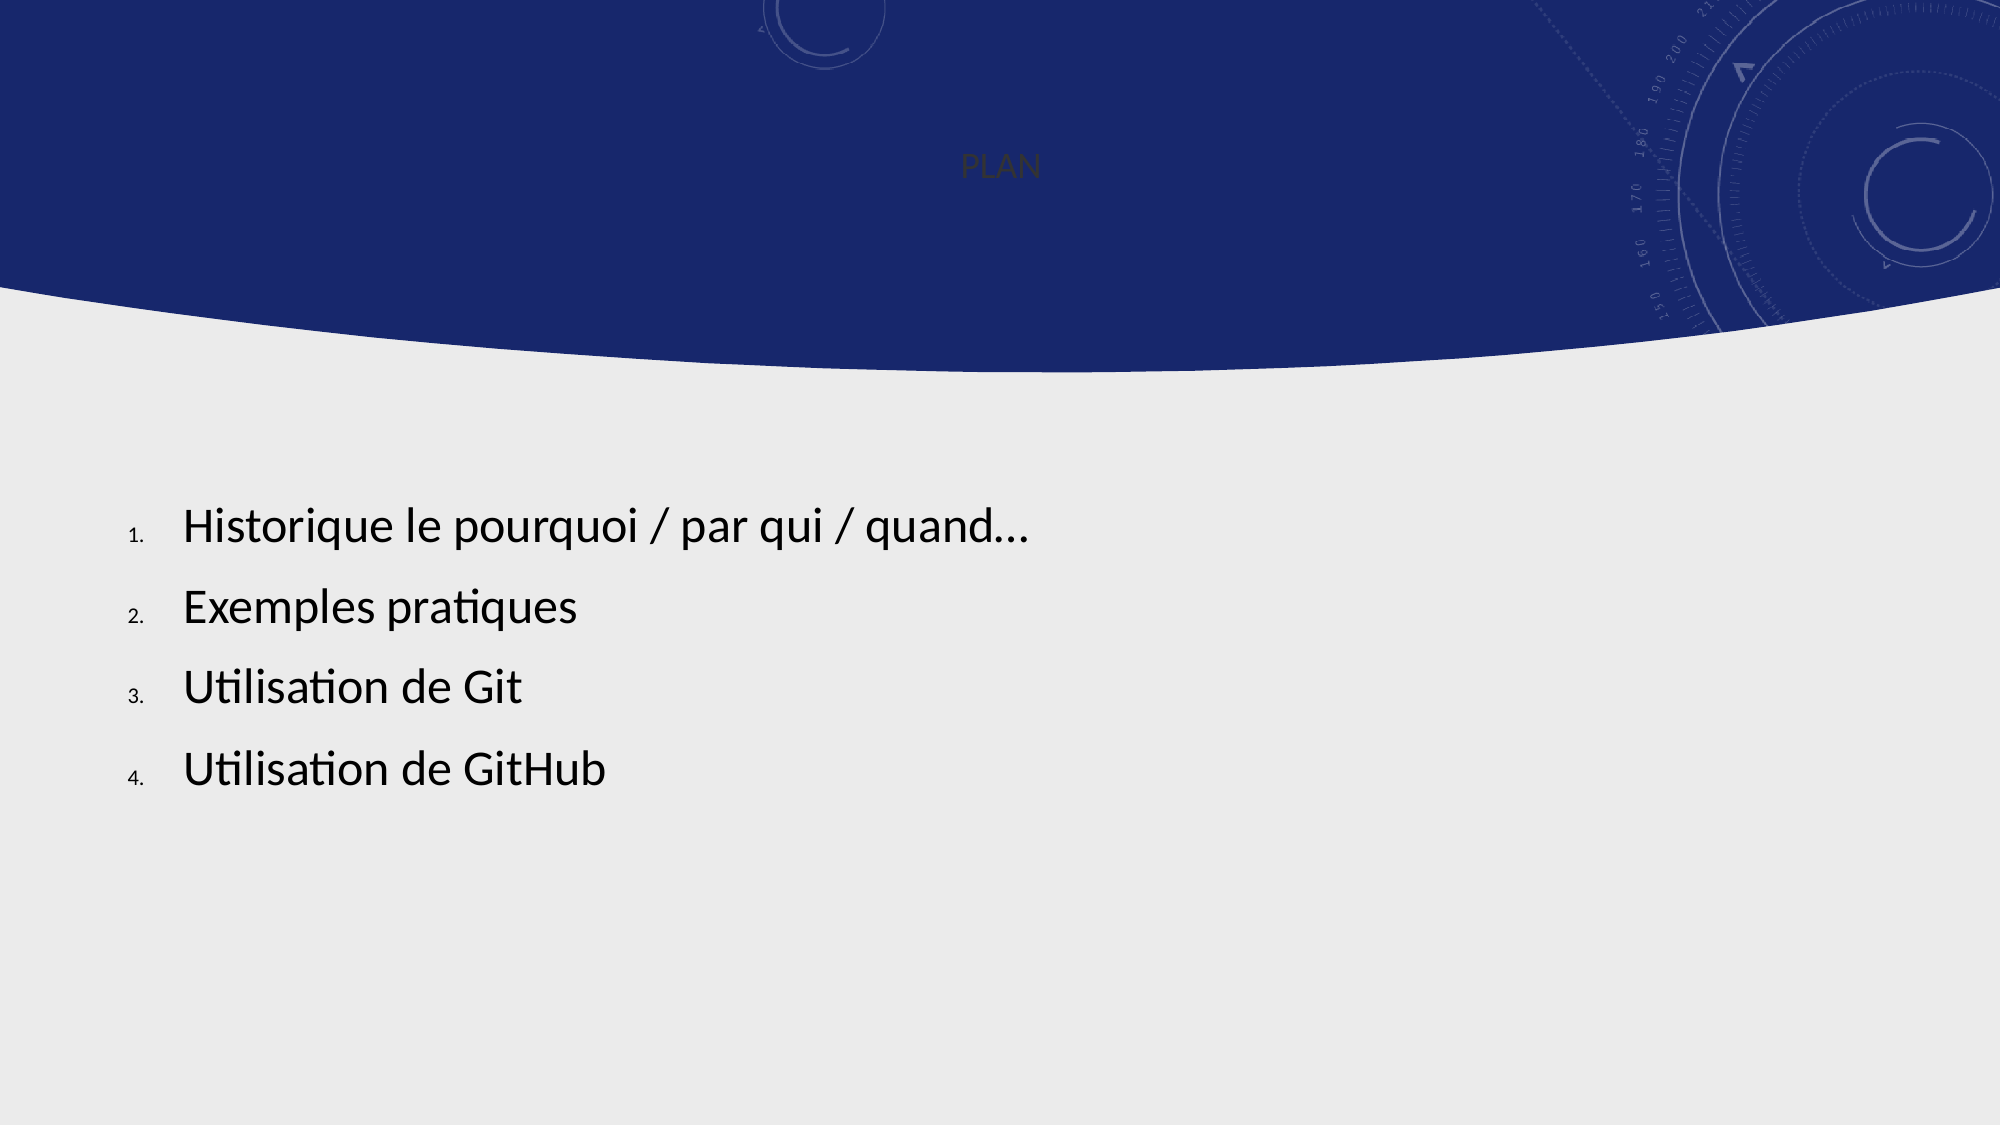

# PLAN
Historique le pourquoi / par qui / quand…
Exemples pratiques
Utilisation de Git
Utilisation de GitHub